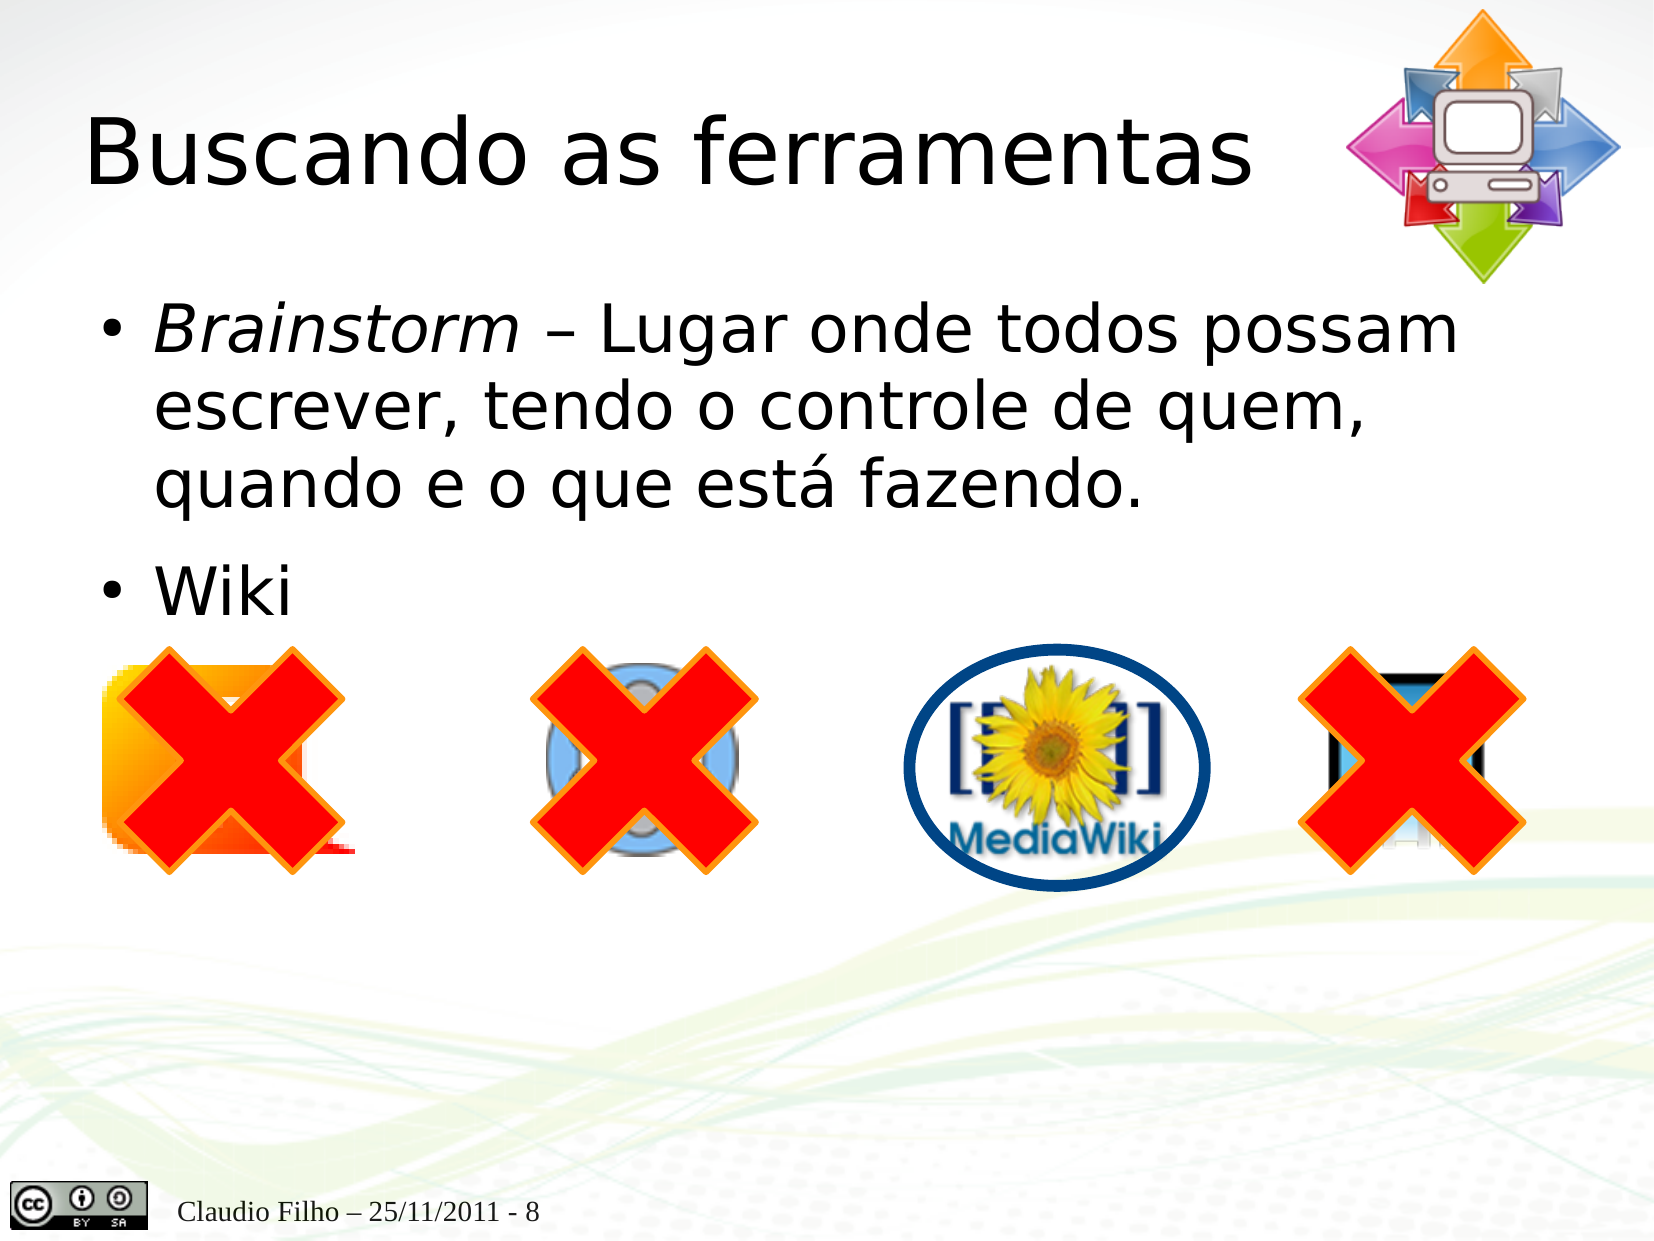

# Buscando as ferramentas
Brainstorm – Lugar onde todos possam escrever, tendo o controle de quem, quando e o que está fazendo.
Wiki